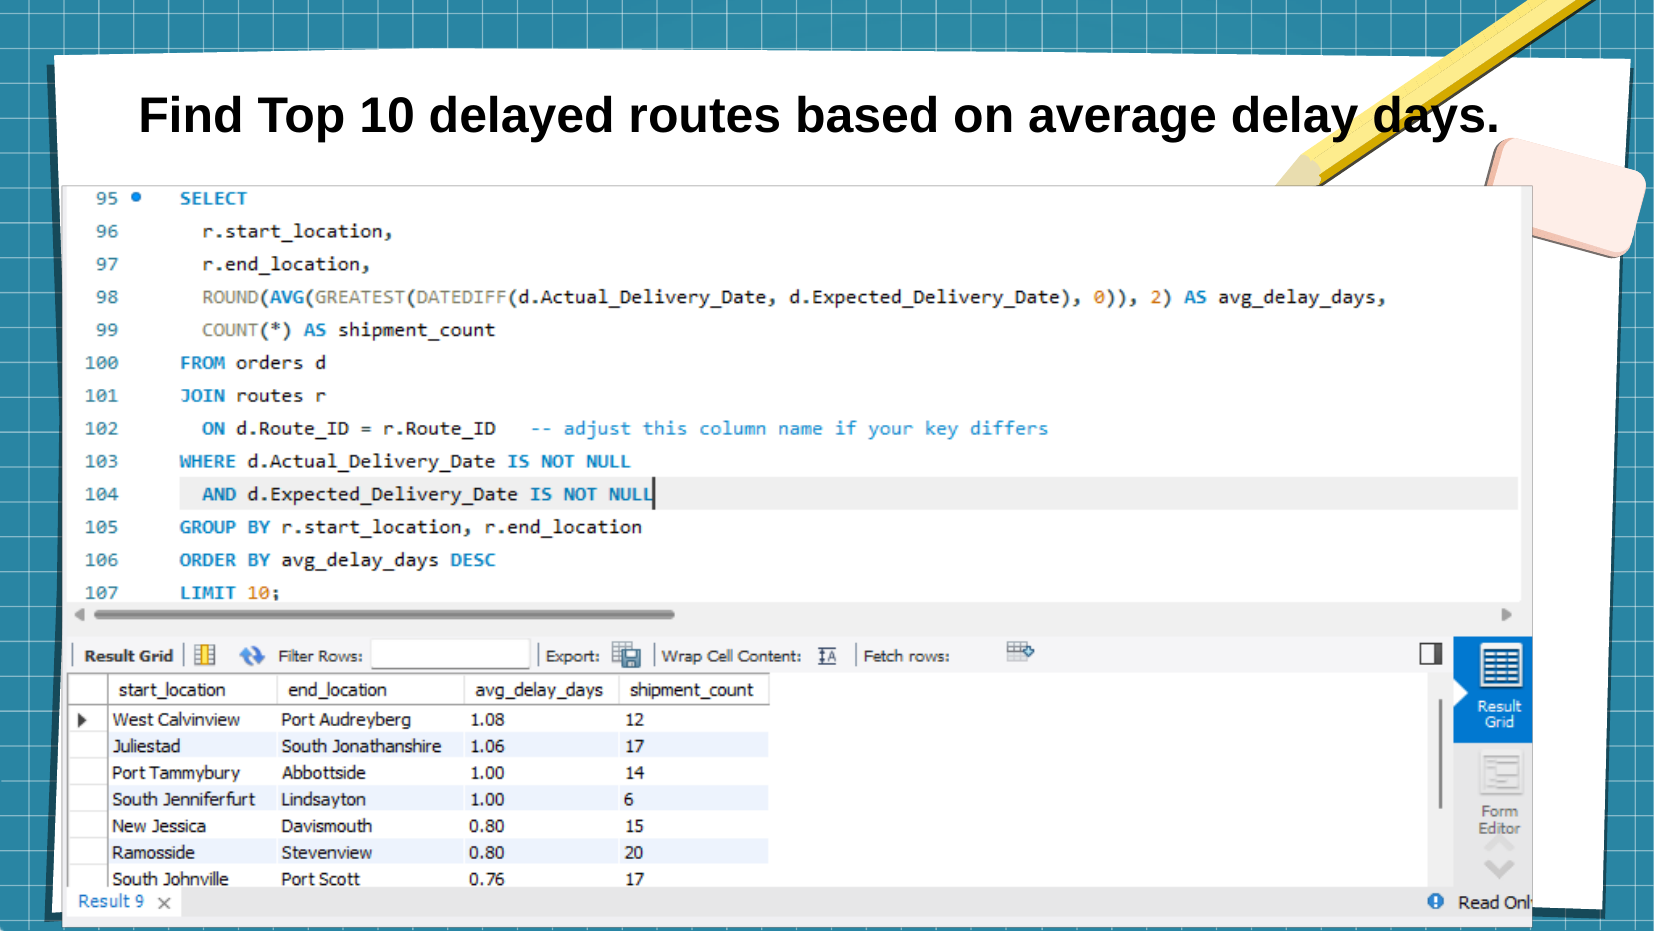

# Find Top 10 delayed routes based on average delay days.